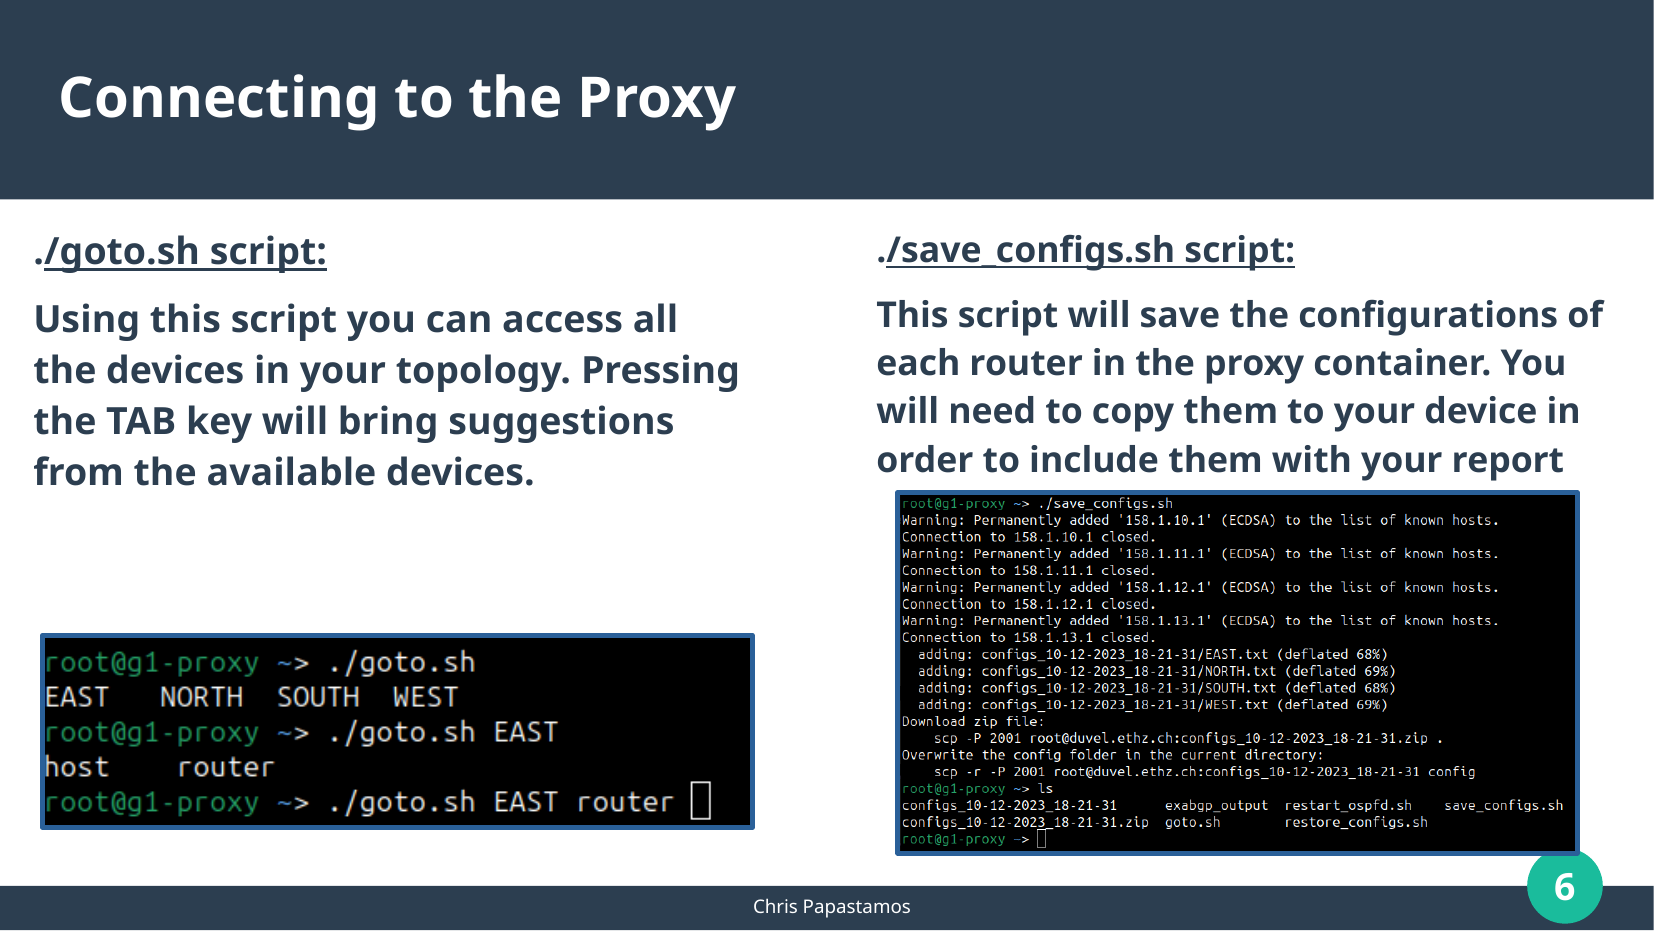

# Connecting to the Proxy
./goto.sh script:
Using this script you can access all the devices in your topology. Pressing the TAB key will bring suggestions from the available devices.
./save_configs.sh script:
This script will save the configurations of each router in the proxy container. You will need to copy them to your device in order to include them with your report
Chris Papastamos